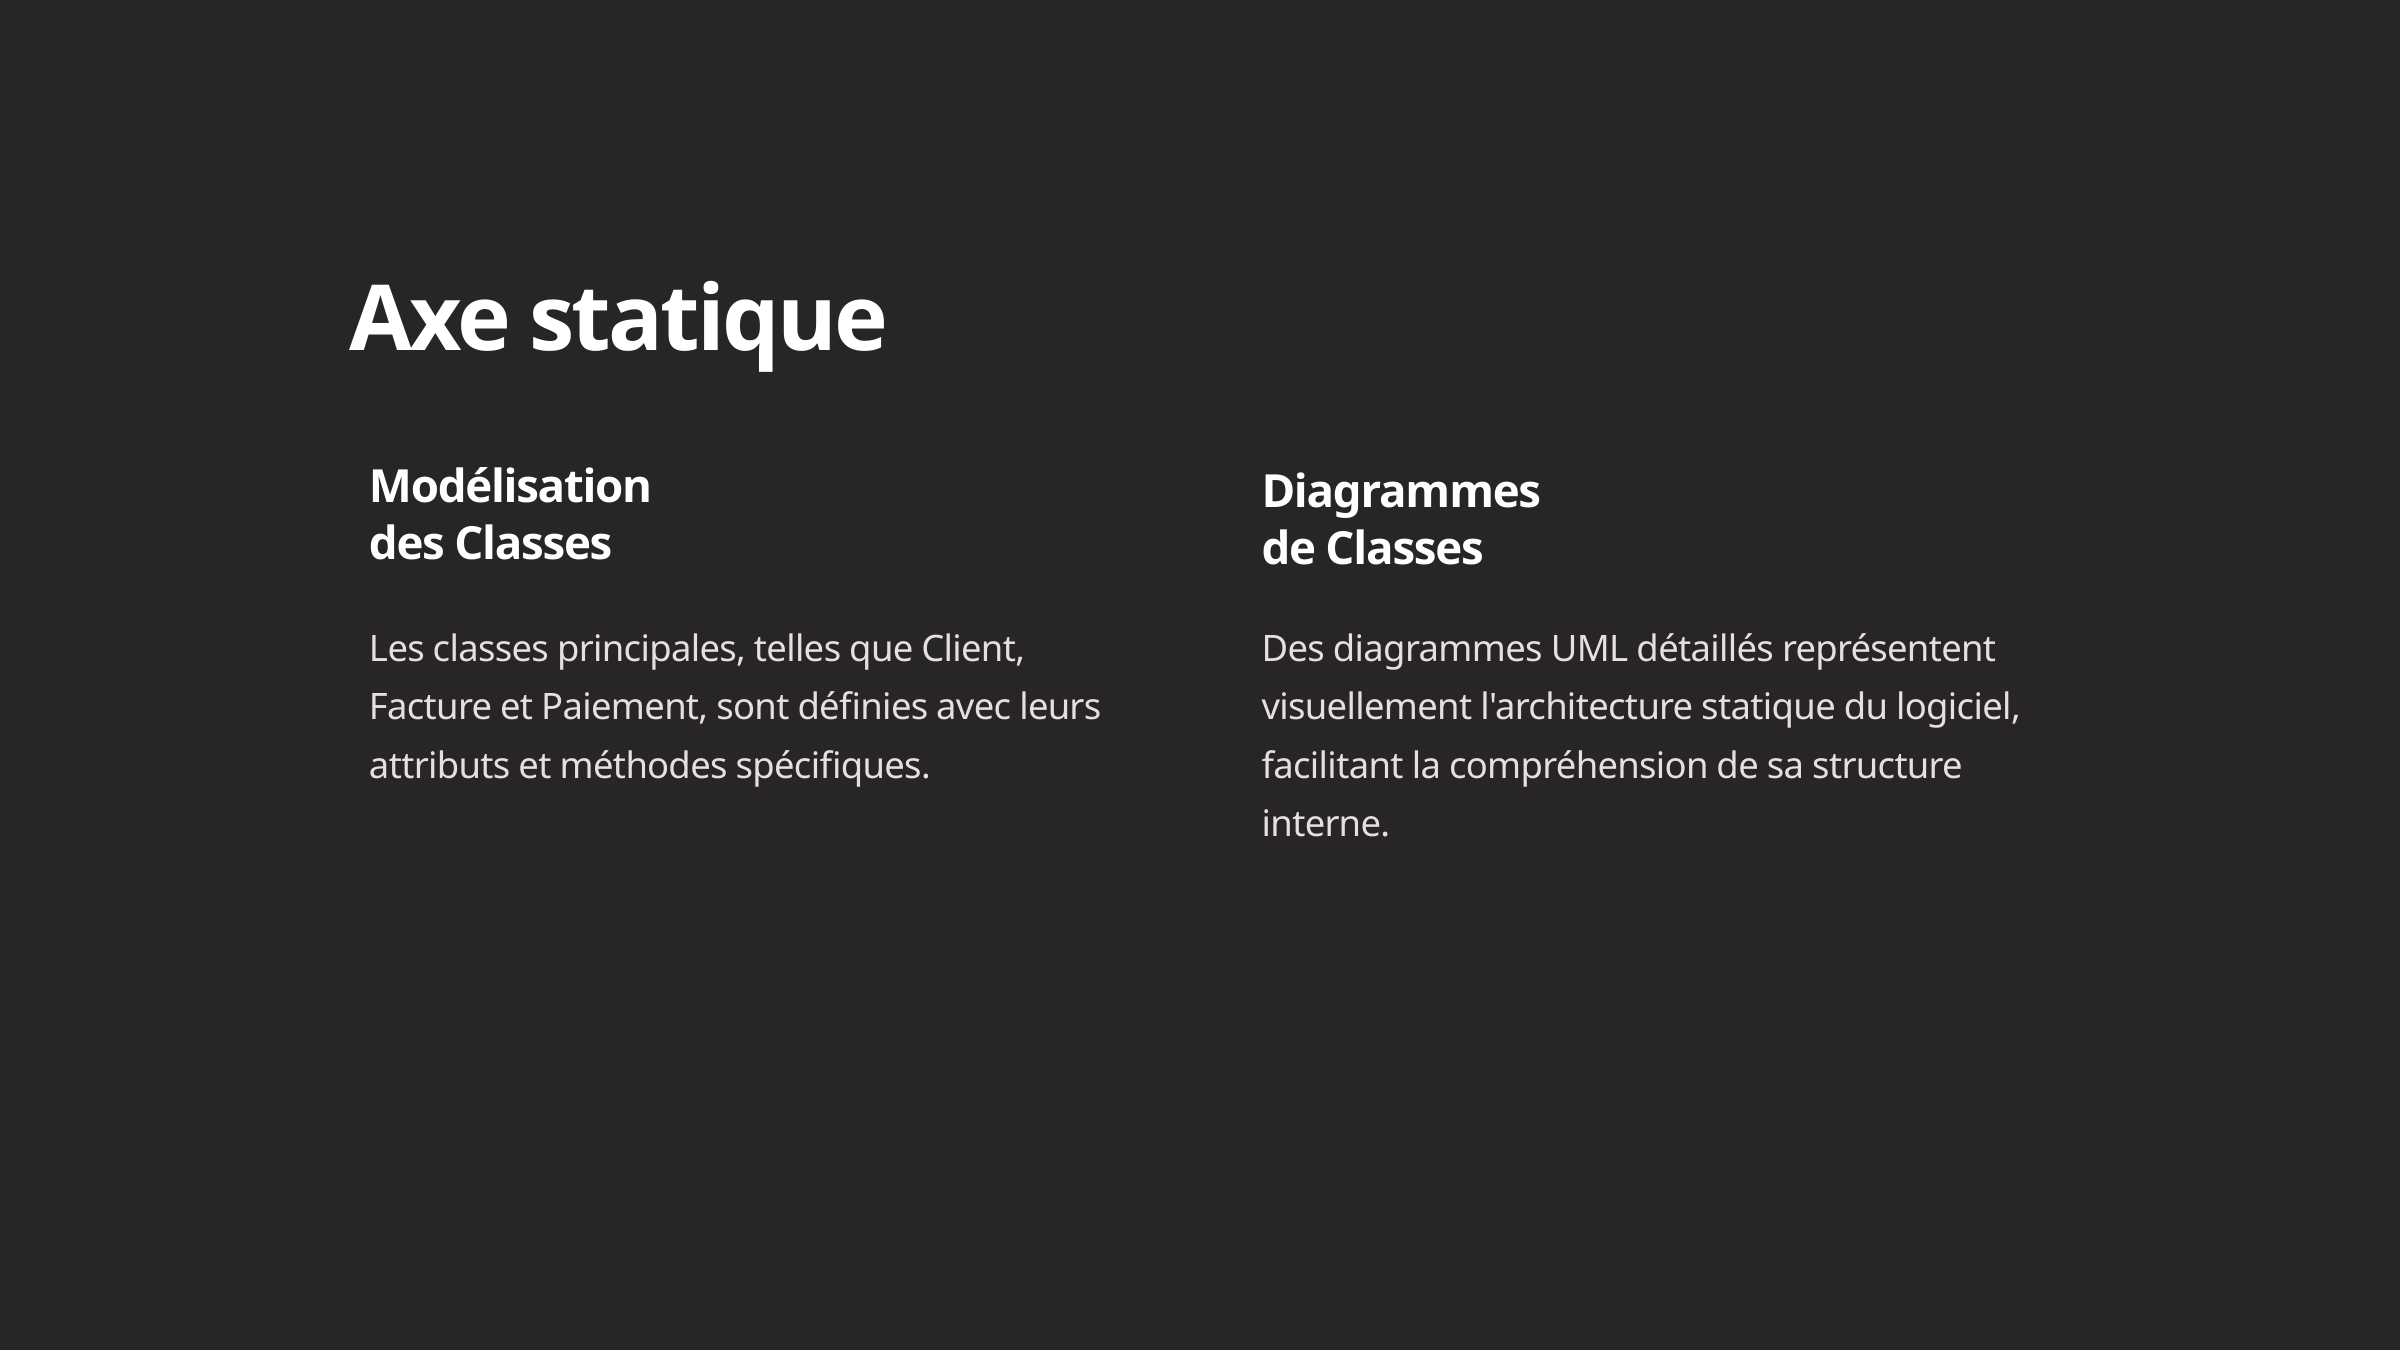

Axe statique
Modélisation des Classes
Diagrammes de Classes
Les classes principales, telles que Client, Facture et Paiement, sont définies avec leurs attributs et méthodes spécifiques.
Des diagrammes UML détaillés représentent visuellement l'architecture statique du logiciel, facilitant la compréhension de sa structure interne.